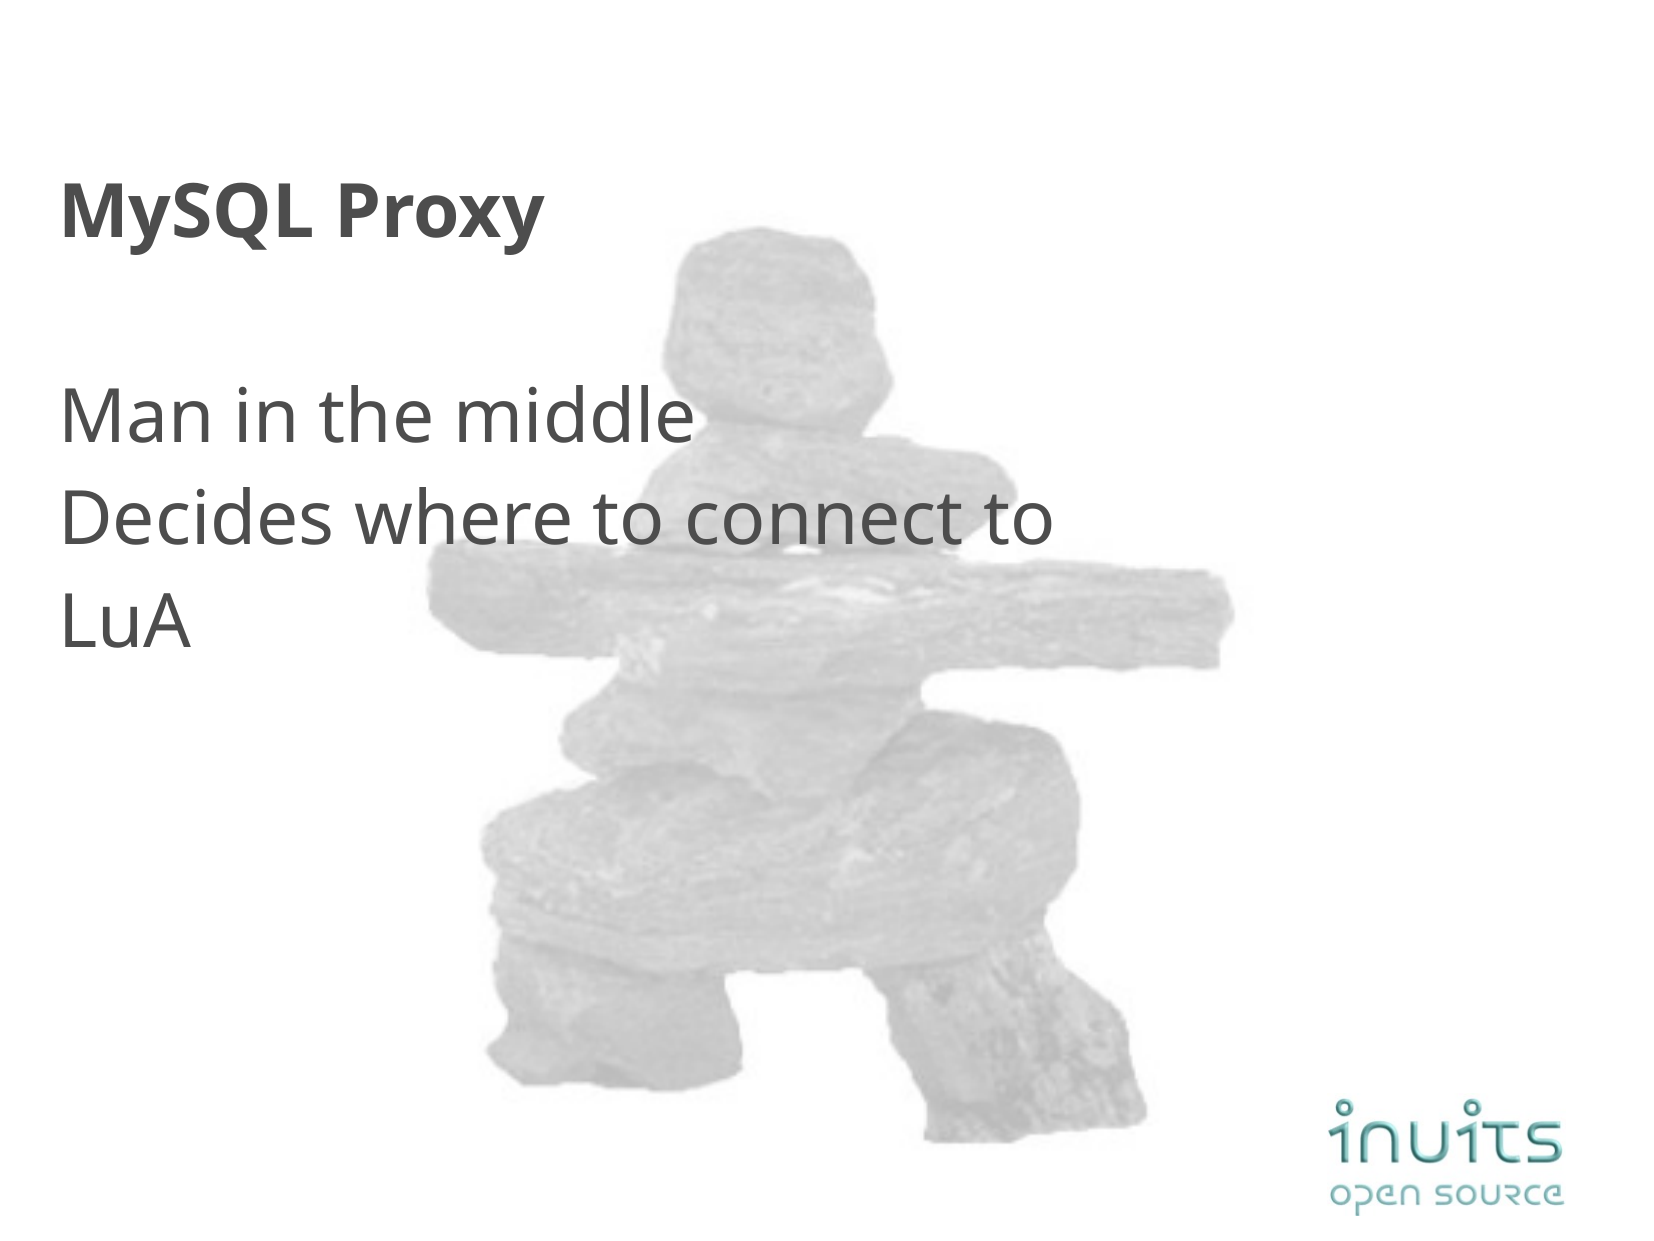

MySQL Proxy
Man in the middle
Decides where to connect to
LuA
#